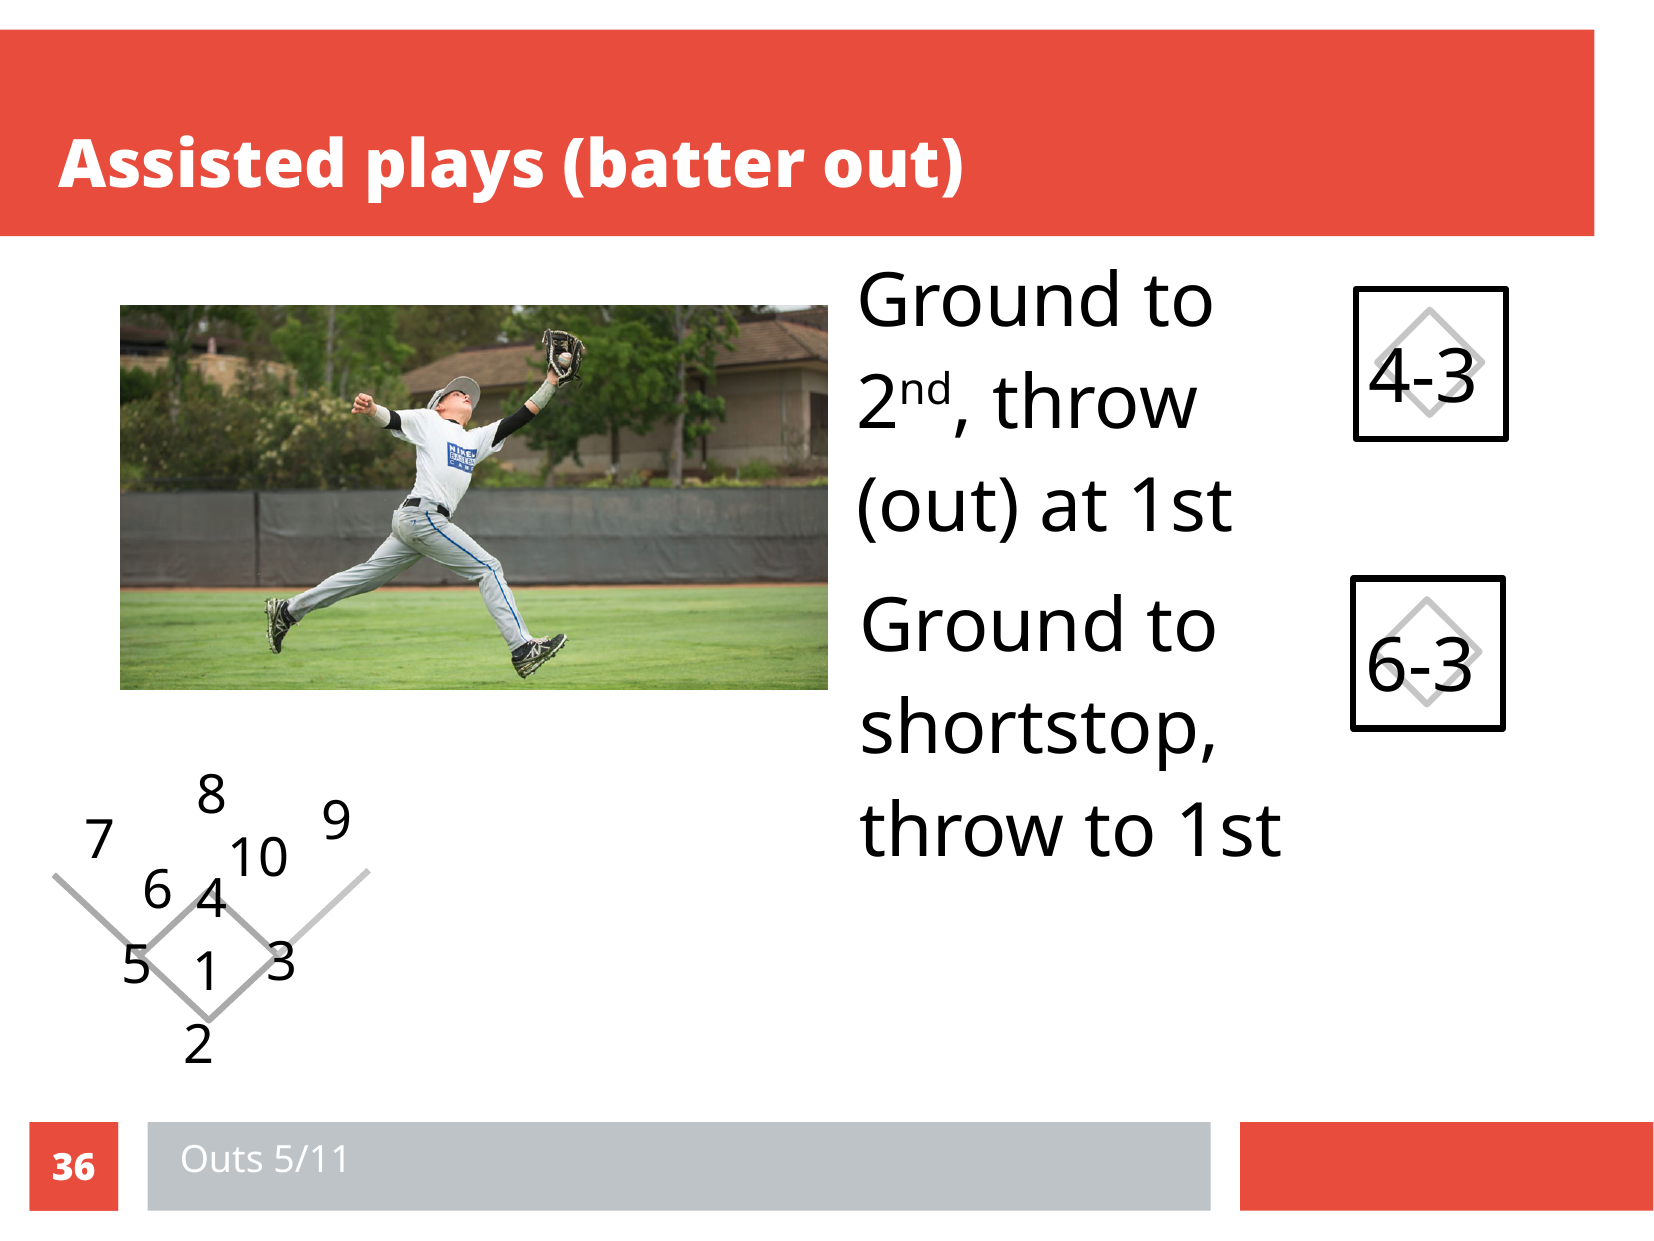

# Assisted plays (batter out)
Ground to 2nd, throw (out) at 1st
4-3
Ground to shortstop, throw to 1st
6-3
8
9
7
10
6
4
3
5
1
2
36
Outs 5/11